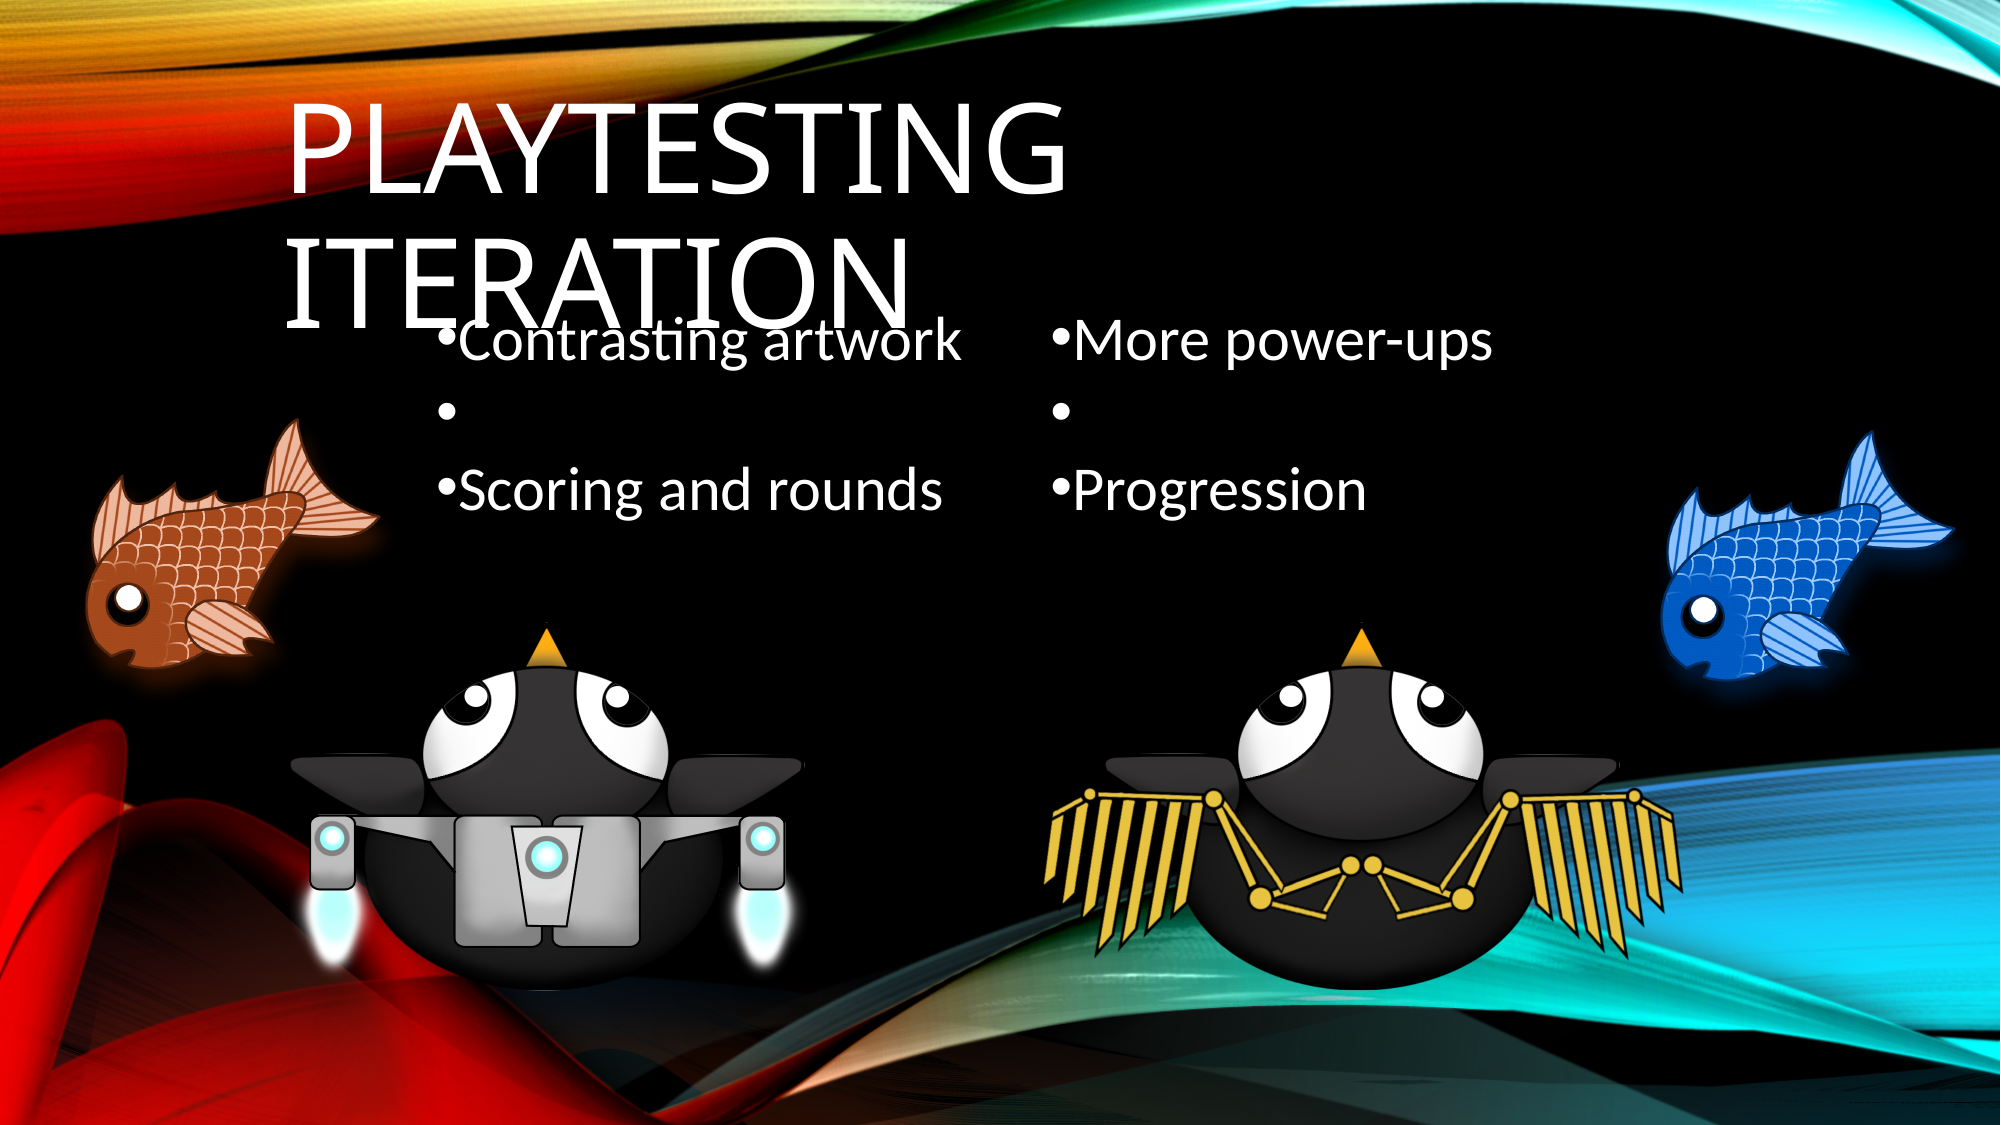

# Playtesting iteration
Contrasting artwork
Scoring and rounds
More power-ups
Progression